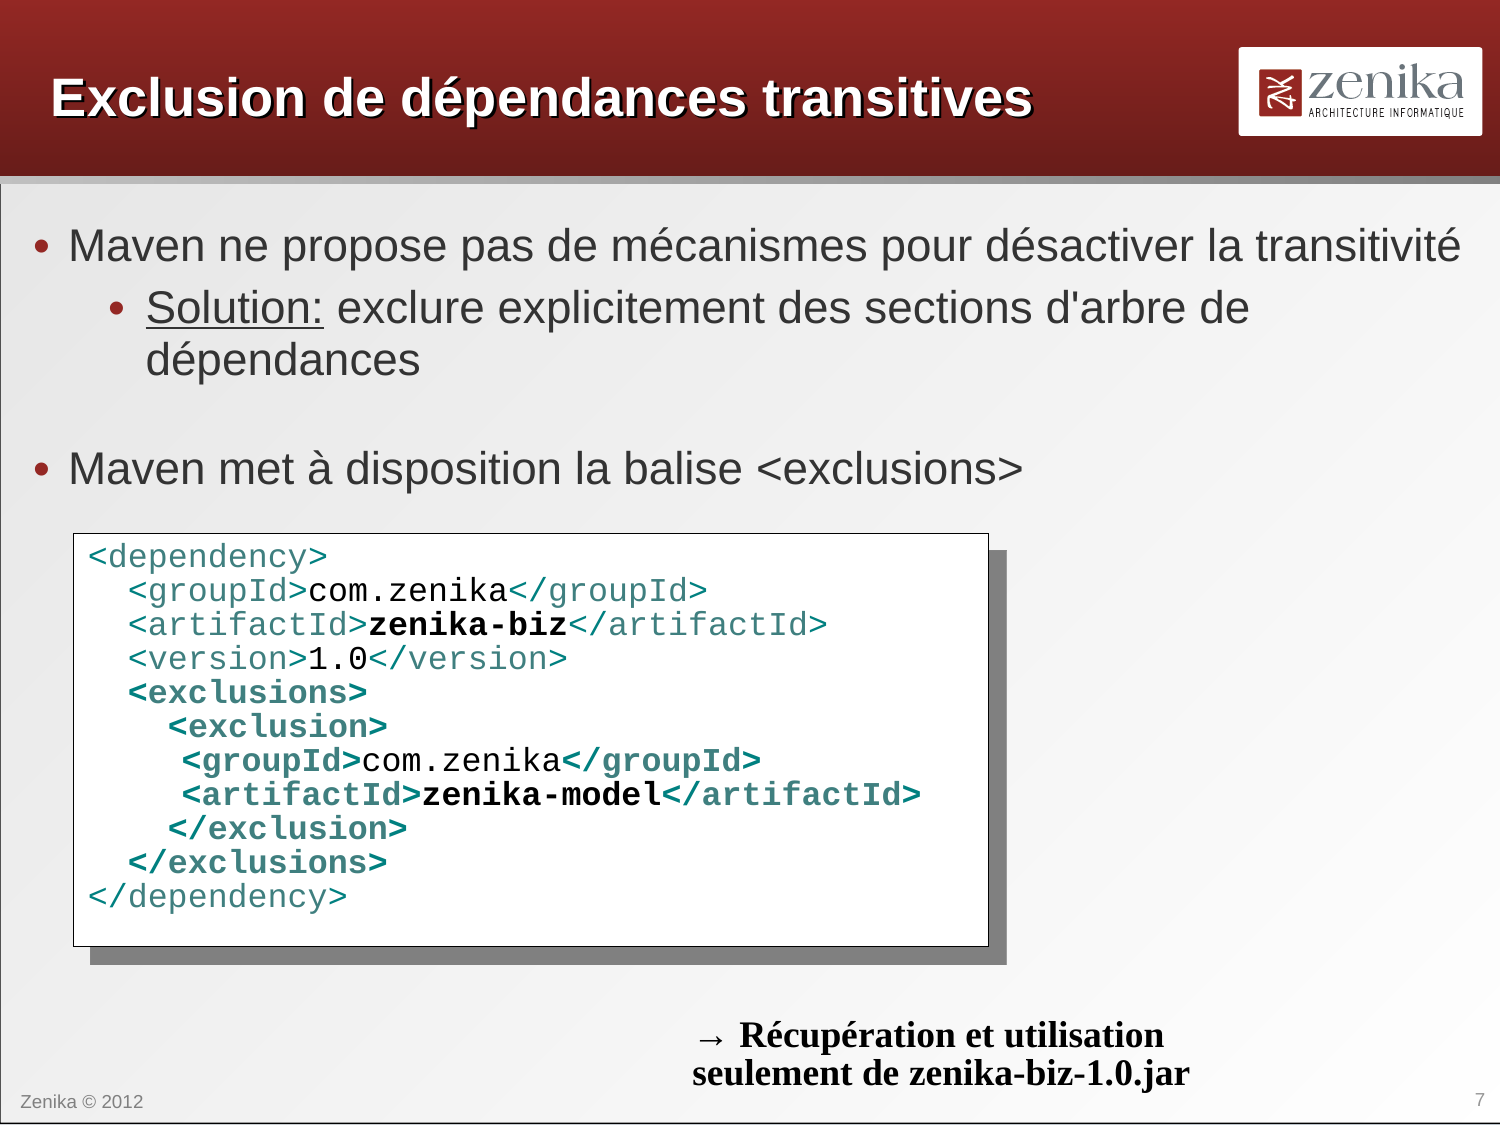

# Exclusion de dépendances transitives
Maven ne propose pas de mécanismes pour désactiver la transitivité
Solution: exclure explicitement des sections d'arbre de dépendances
Maven met à disposition la balise <exclusions>
<dependency>
 <groupId>com.zenika</groupId>
 <artifactId>zenika-biz</artifactId>
 <version>1.0</version>
 <exclusions>
 <exclusion>
	 <groupId>com.zenika</groupId>
	 <artifactId>zenika-model</artifactId>
 </exclusion>
 </exclusions>
</dependency>
→ Récupération et utilisation seulement de zenika-biz-1.0.jar